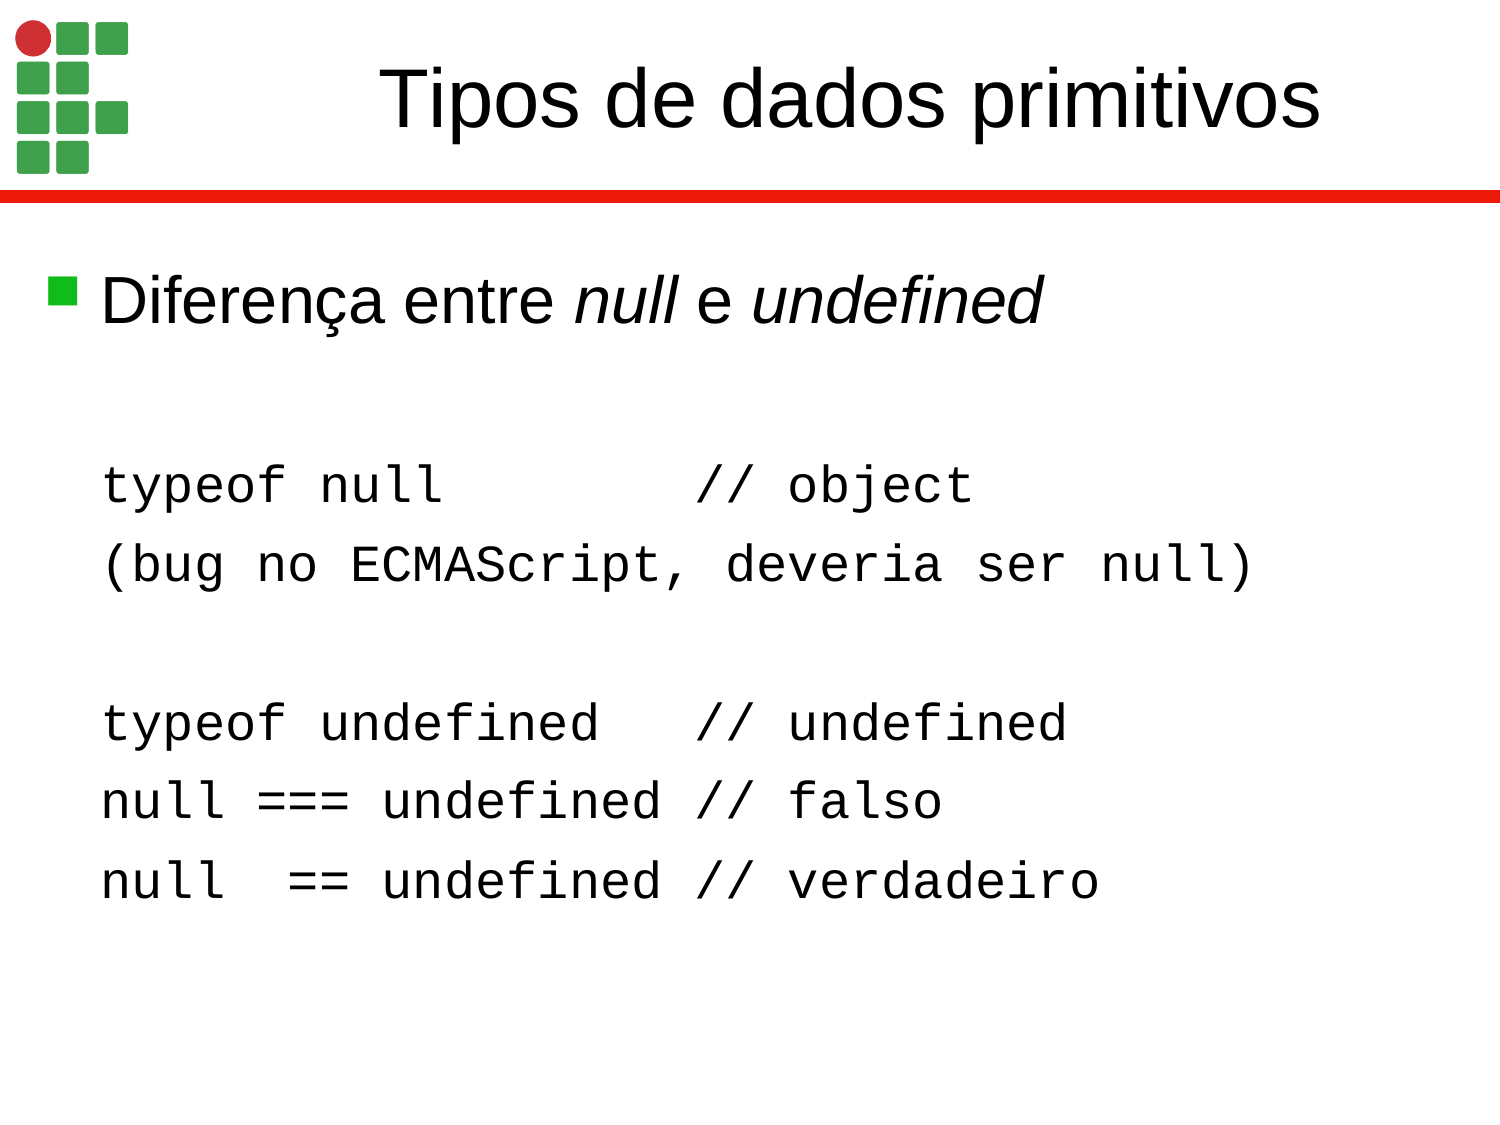

# Tipos de dados primitivos
Diferença entre null e undefined
typeof null // object
(bug no ECMAScript, deveria ser null)
typeof undefined // undefined
null === undefined // falso
null == undefined // verdadeiro